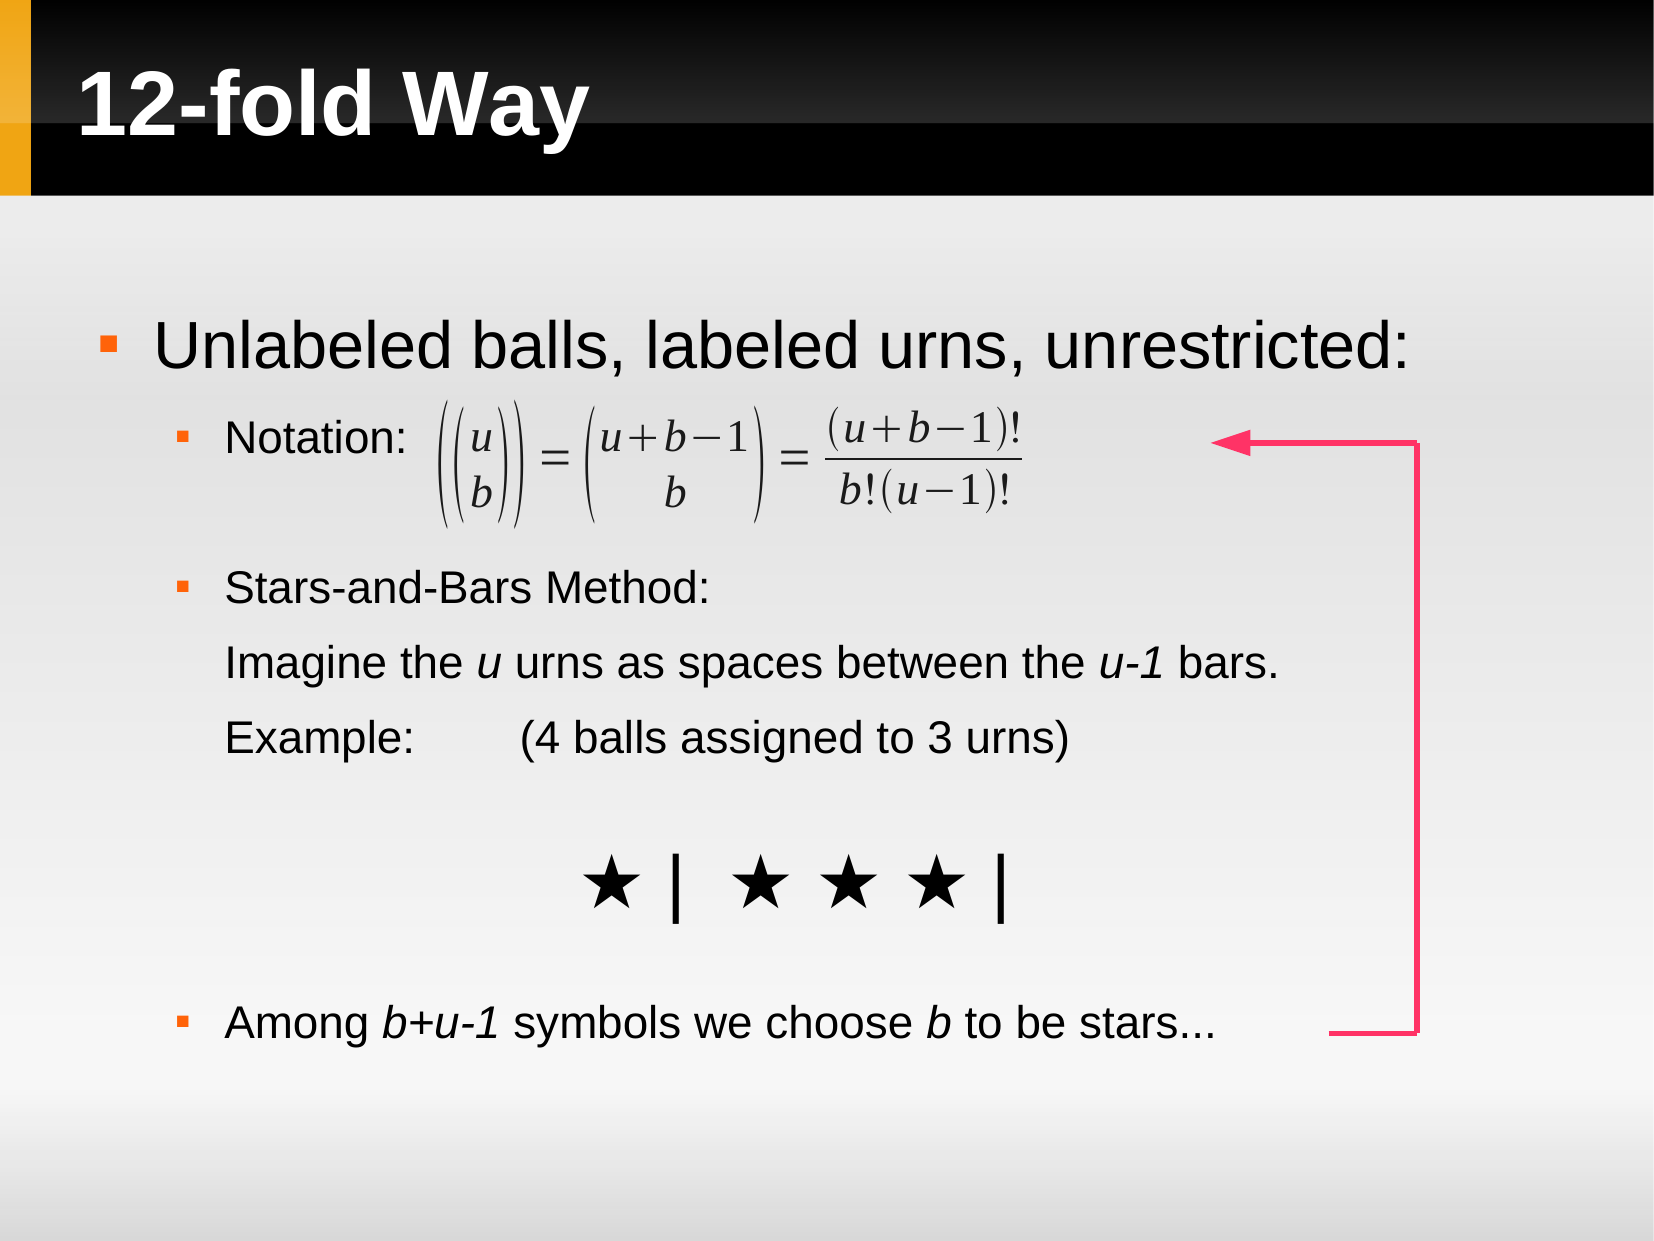

# 12-fold Way
Unlabeled balls, labeled urns, unrestricted:
Notation:
Stars-and-Bars Method:
Imagine the u urns as spaces between the u-1 bars.
Example: 		(4 balls assigned to 3 urns)
 				 ★ | ★ ★ ★ |
Among b+u-1 symbols we choose b to be stars...